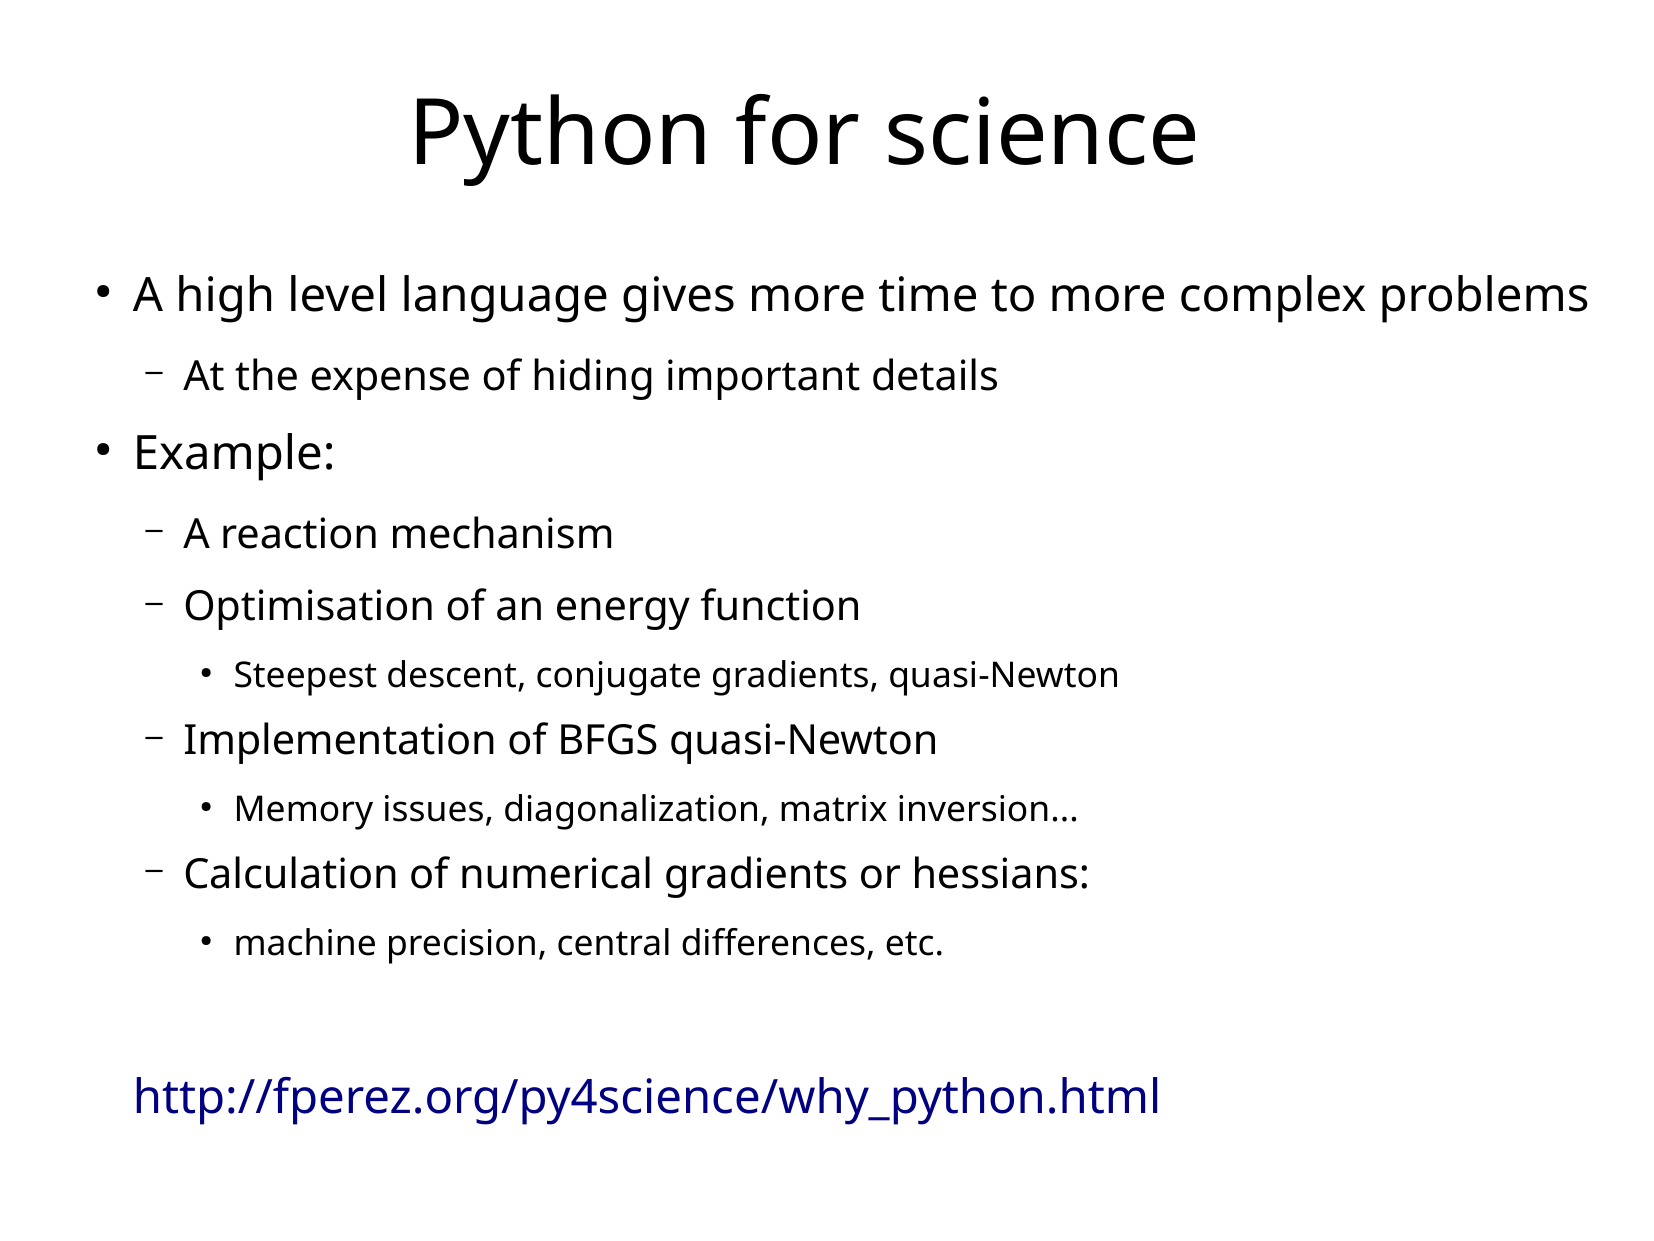

# Python for science
A high level language gives more time to more complex problems
At the expense of hiding important details
Example:
A reaction mechanism
Optimisation of an energy function
Steepest descent, conjugate gradients, quasi-Newton
Implementation of BFGS quasi-Newton
Memory issues, diagonalization, matrix inversion...
Calculation of numerical gradients or hessians:
machine precision, central differences, etc.
http://fperez.org/py4science/why_python.html